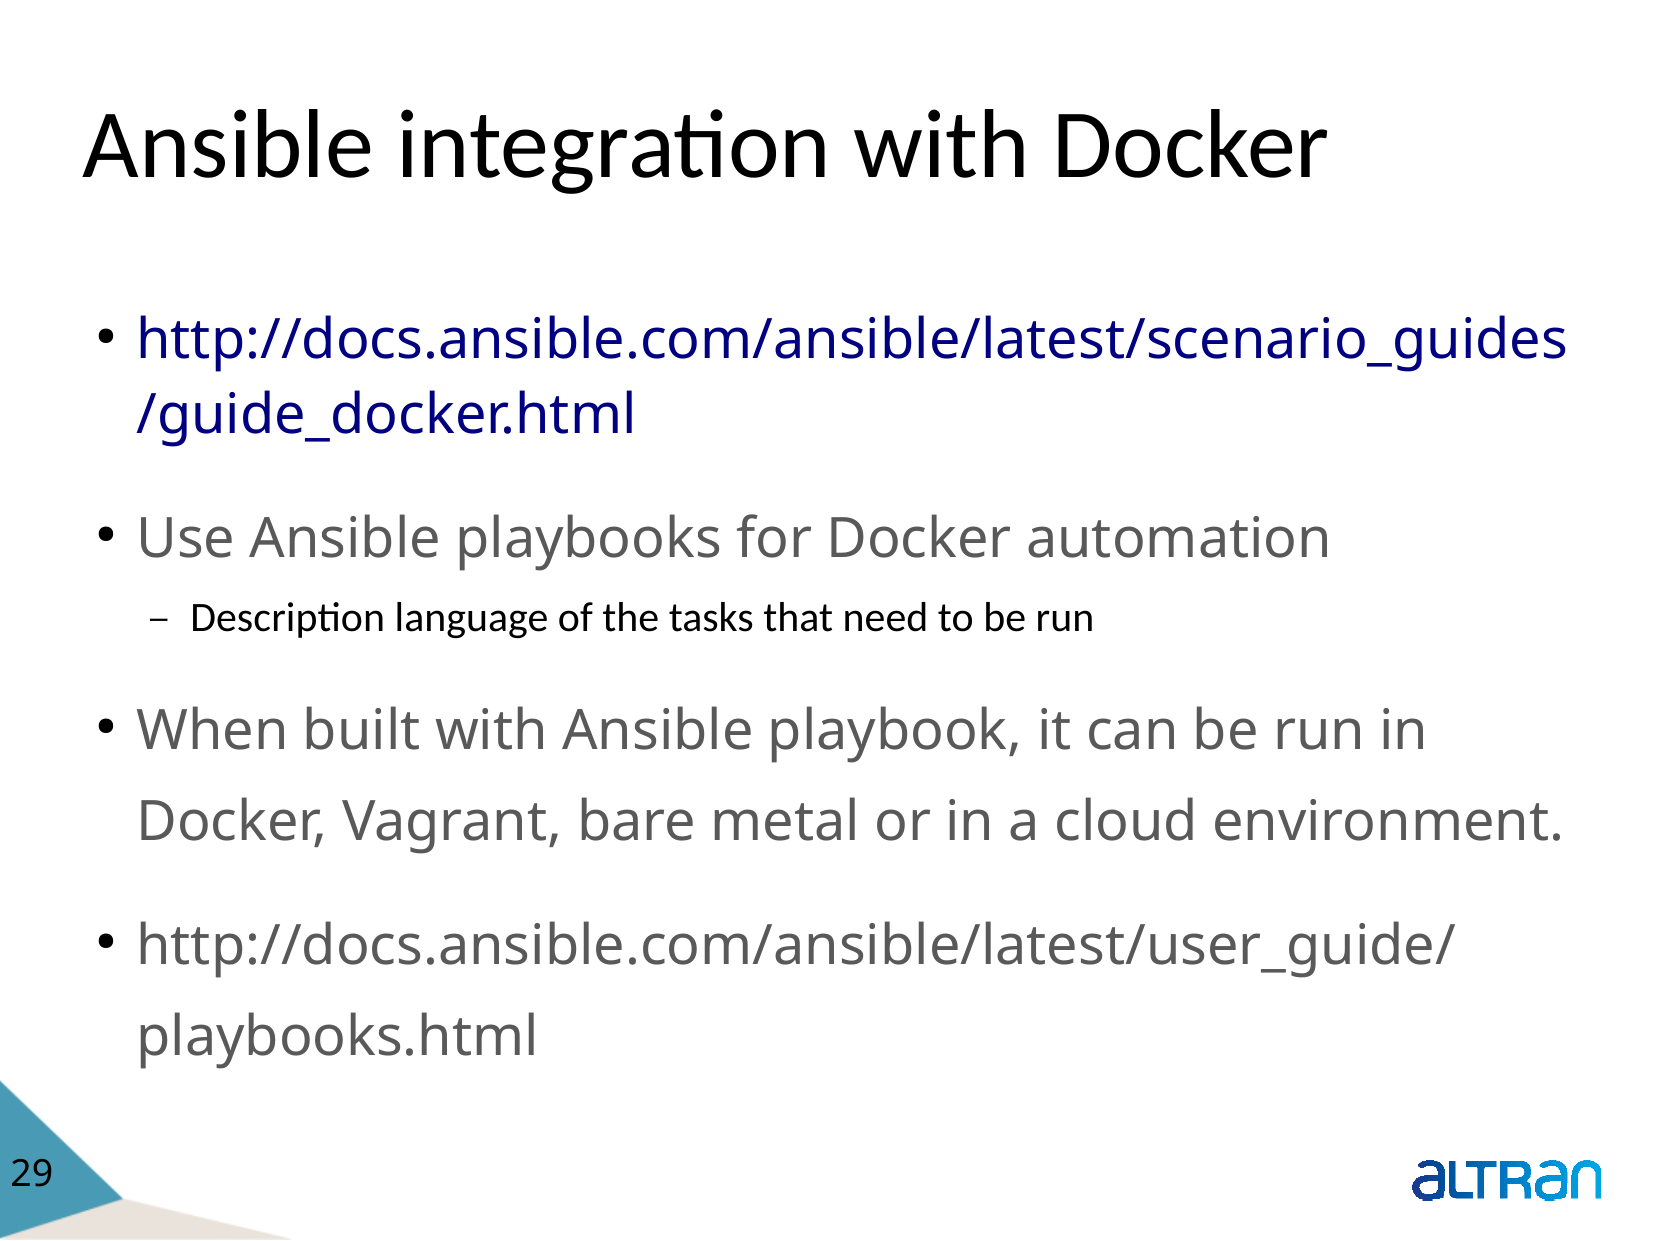

# Ansible integration with Docker
http://docs.ansible.com/ansible/latest/scenario_guides/guide_docker.html
Use Ansible playbooks for Docker automation
Description language of the tasks that need to be run
When built with Ansible playbook, it can be run in Docker, Vagrant, bare metal or in a cloud environment.
http://docs.ansible.com/ansible/latest/user_guide/playbooks.html
29